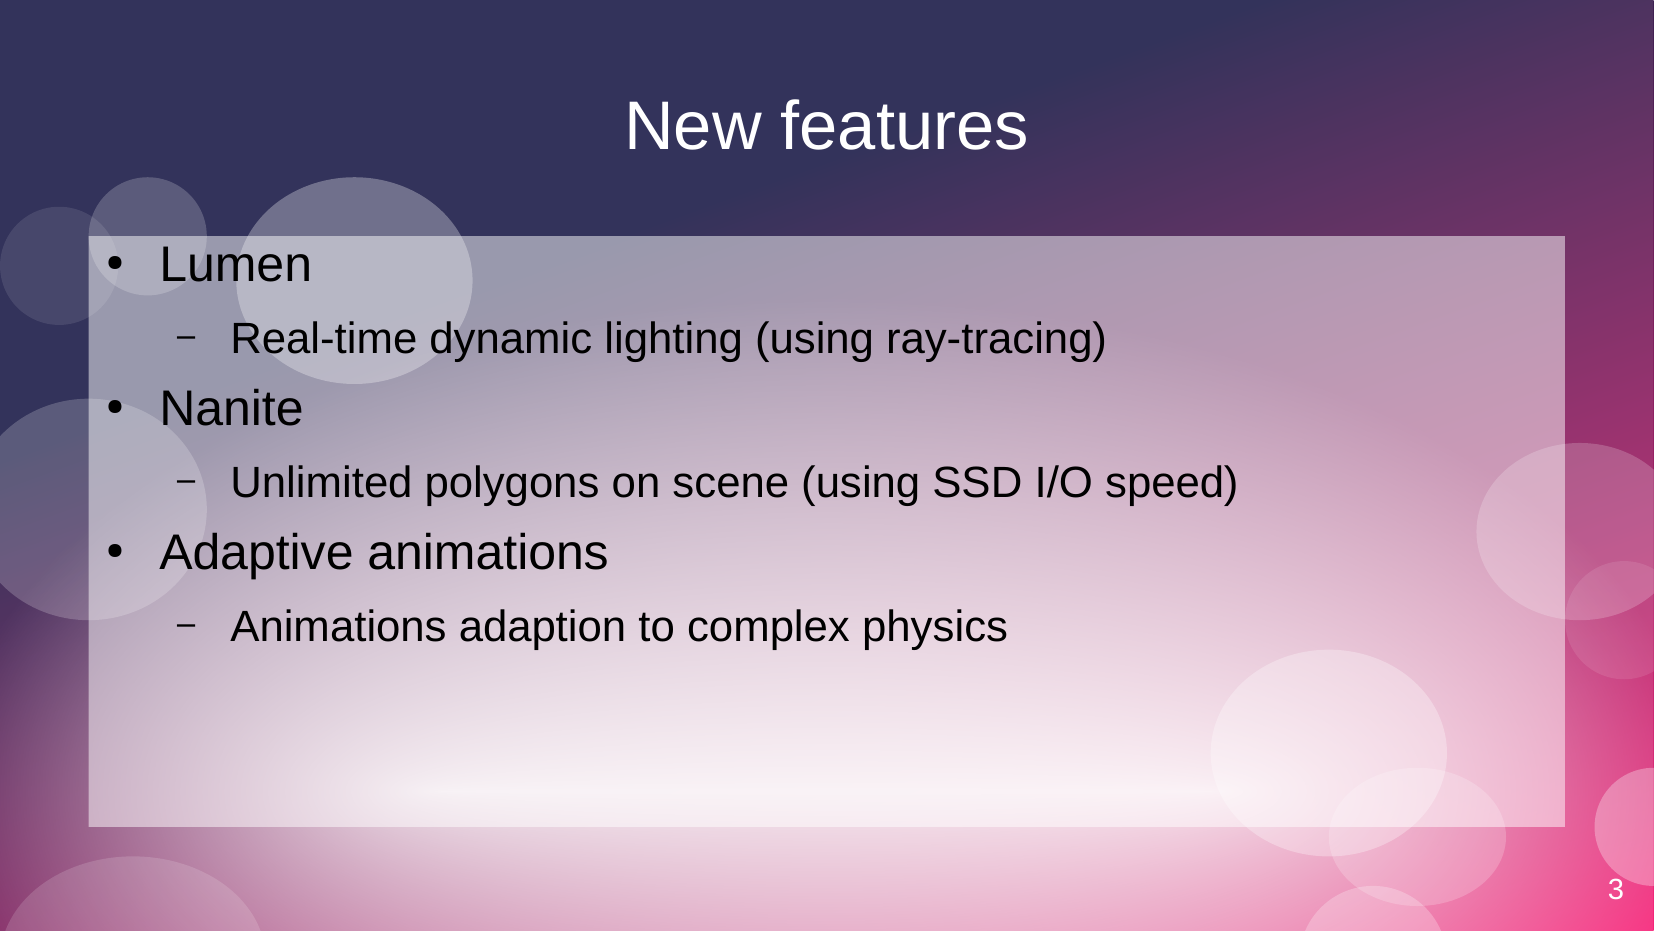

# New features
Lumen
Real-time dynamic lighting (using ray-tracing)
Nanite
Unlimited polygons on scene (using SSD I/O speed)
Adaptive animations
Animations adaption to complex physics